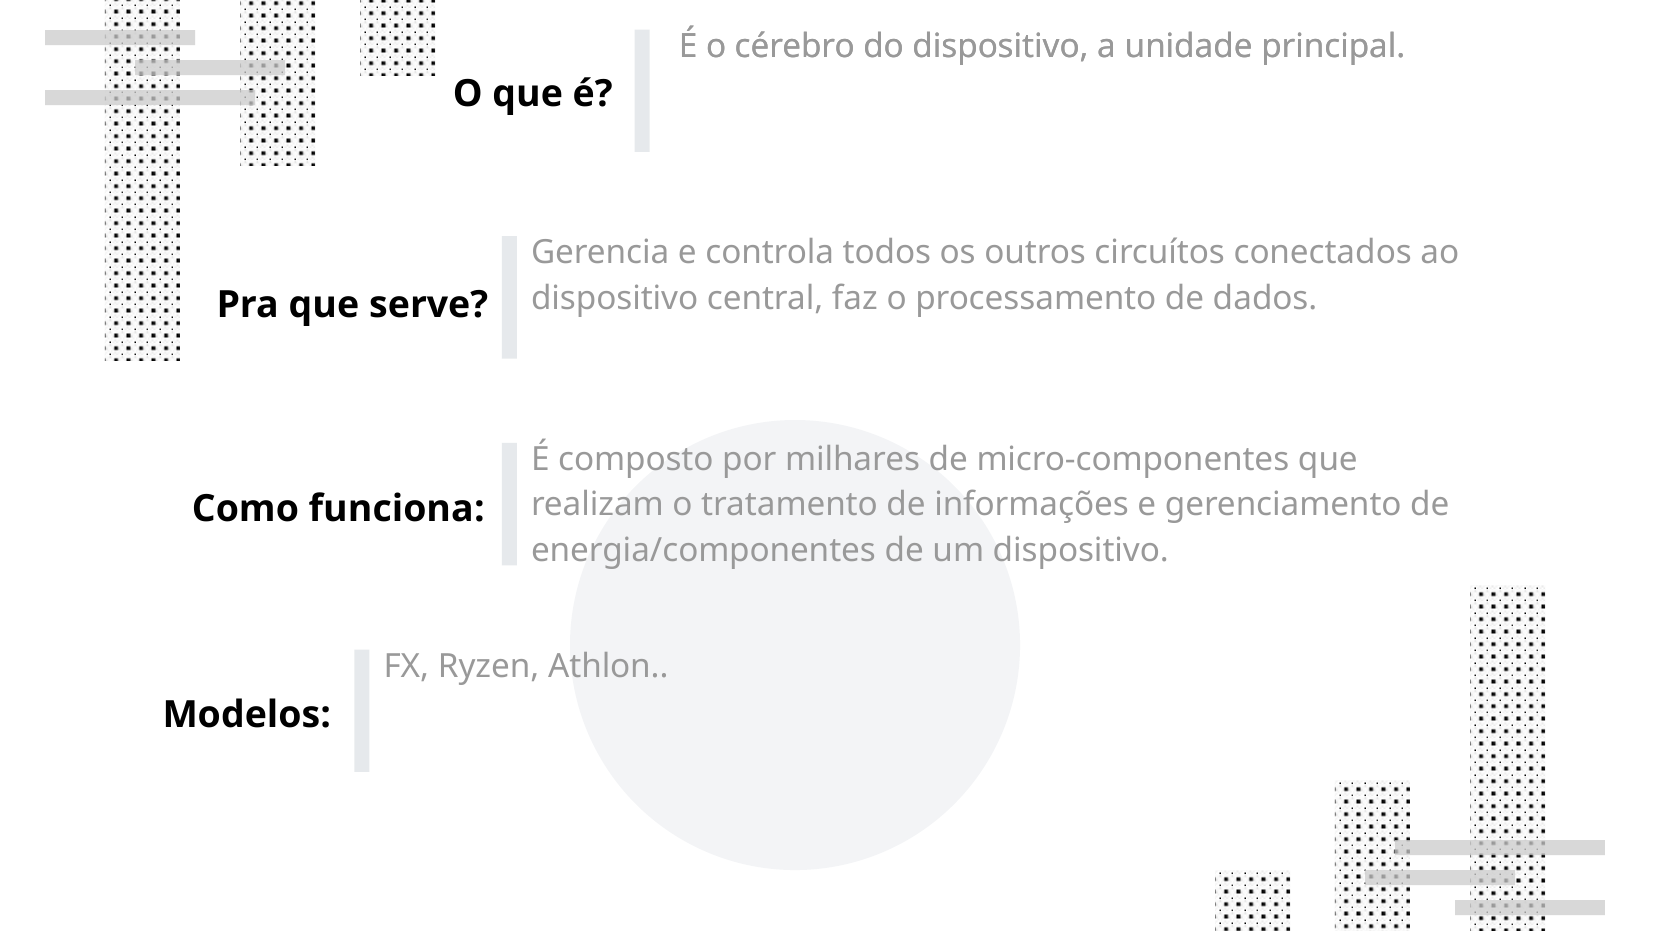

É o cérebro do dispositivo, a unidade principal.
É o cérebro do dispositivo, a unidade principal.
O que é?
Gerencia e controla todos os outros circuítos conectados ao dispositivo central, faz o processamento de dados.
Pra que serve?
É composto por milhares de micro-componentes que realizam o tratamento de informações e gerenciamento de energia/componentes de um dispositivo.
Como funciona:
FX, Ryzen, Athlon..
Modelos: